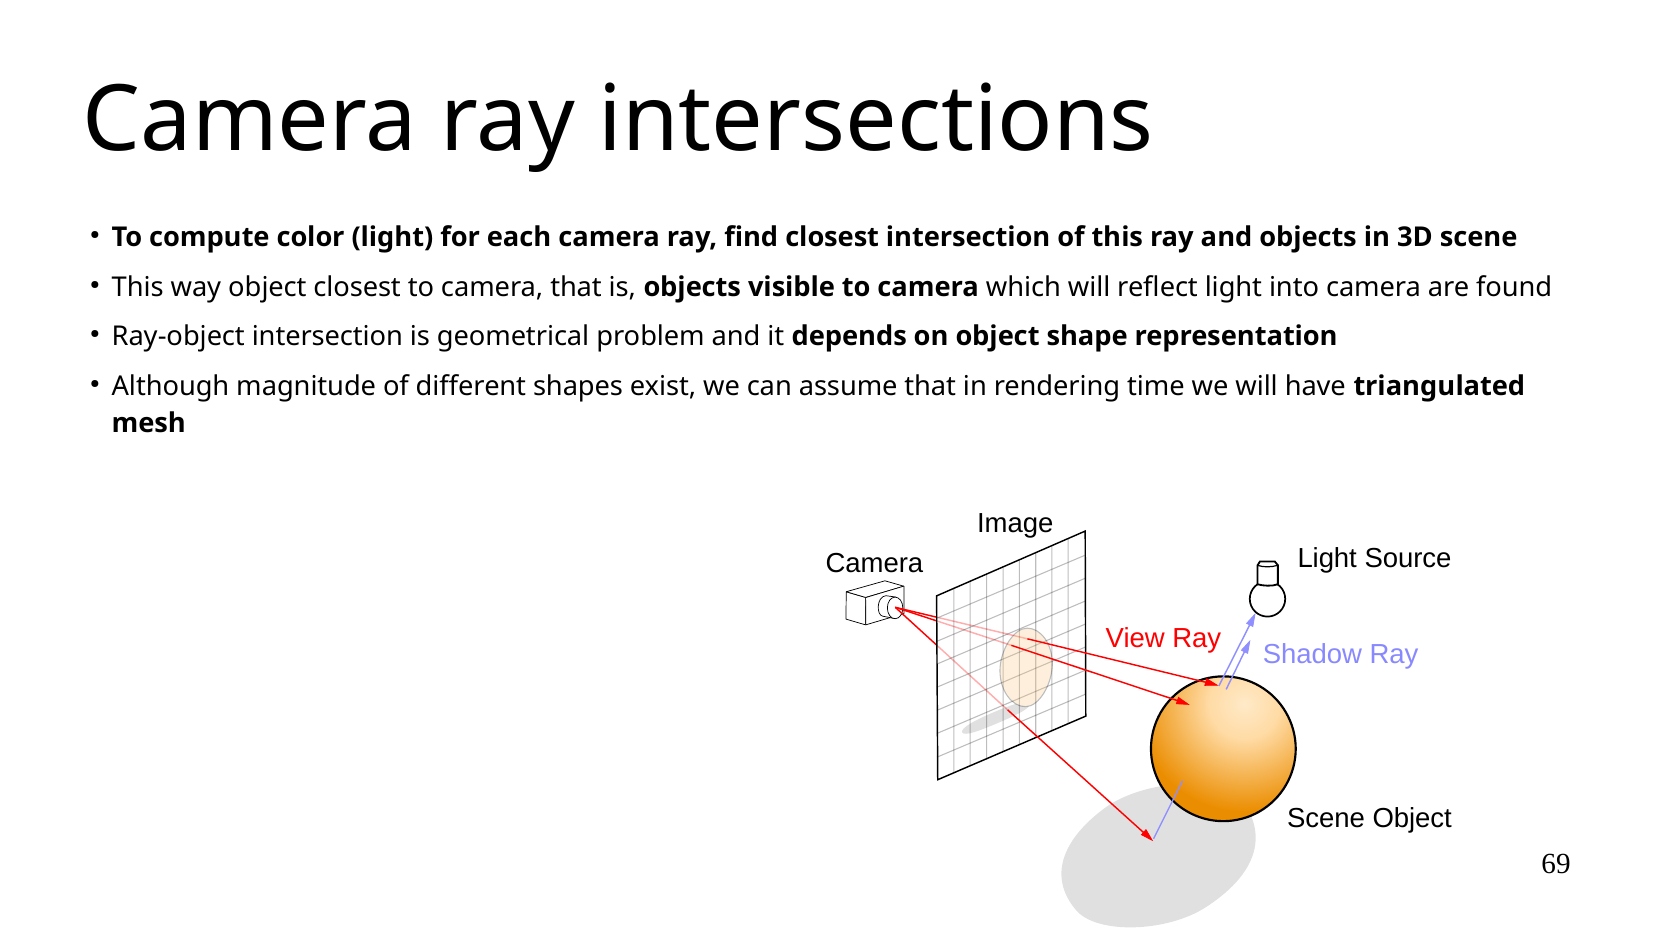

# Camera ray intersections
To compute color (light) for each camera ray, find closest intersection of this ray and objects in 3D scene
This way object closest to camera, that is, objects visible to camera which will reflect light into camera are found
Ray-object intersection is geometrical problem and it depends on object shape representation
Although magnitude of different shapes exist, we can assume that in rendering time we will have triangulated mesh
69